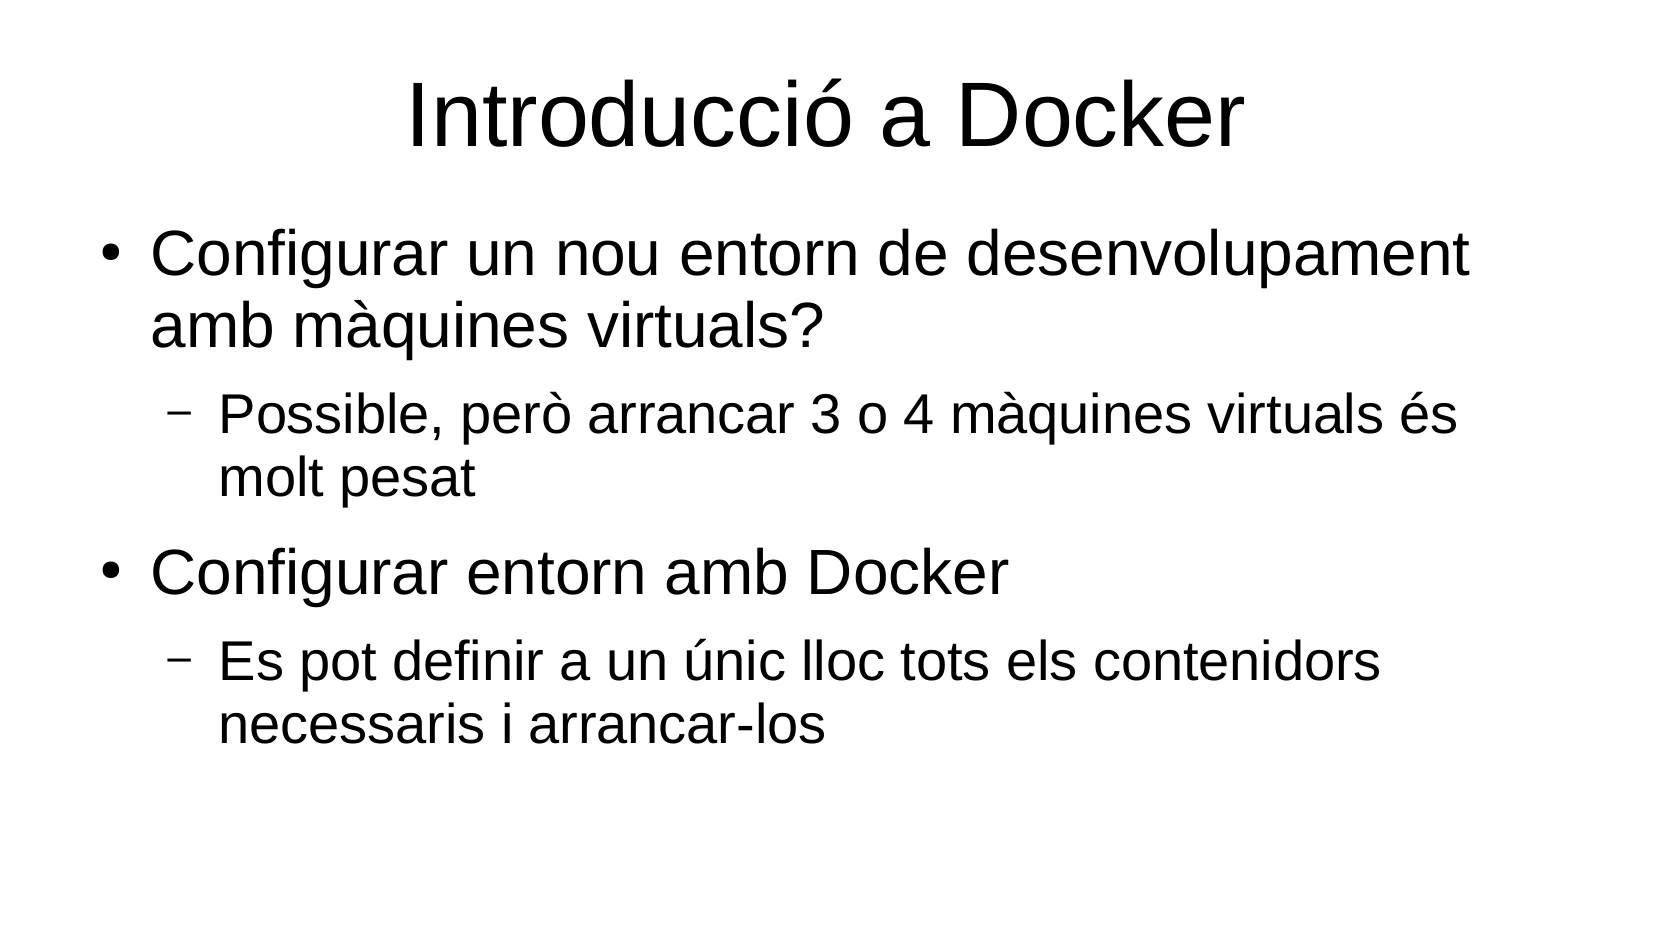

# Introducció a Docker
Configurar un nou entorn de desenvolupament amb màquines virtuals?
Possible, però arrancar 3 o 4 màquines virtuals és molt pesat
Configurar entorn amb Docker
Es pot definir a un únic lloc tots els contenidors necessaris i arrancar-los